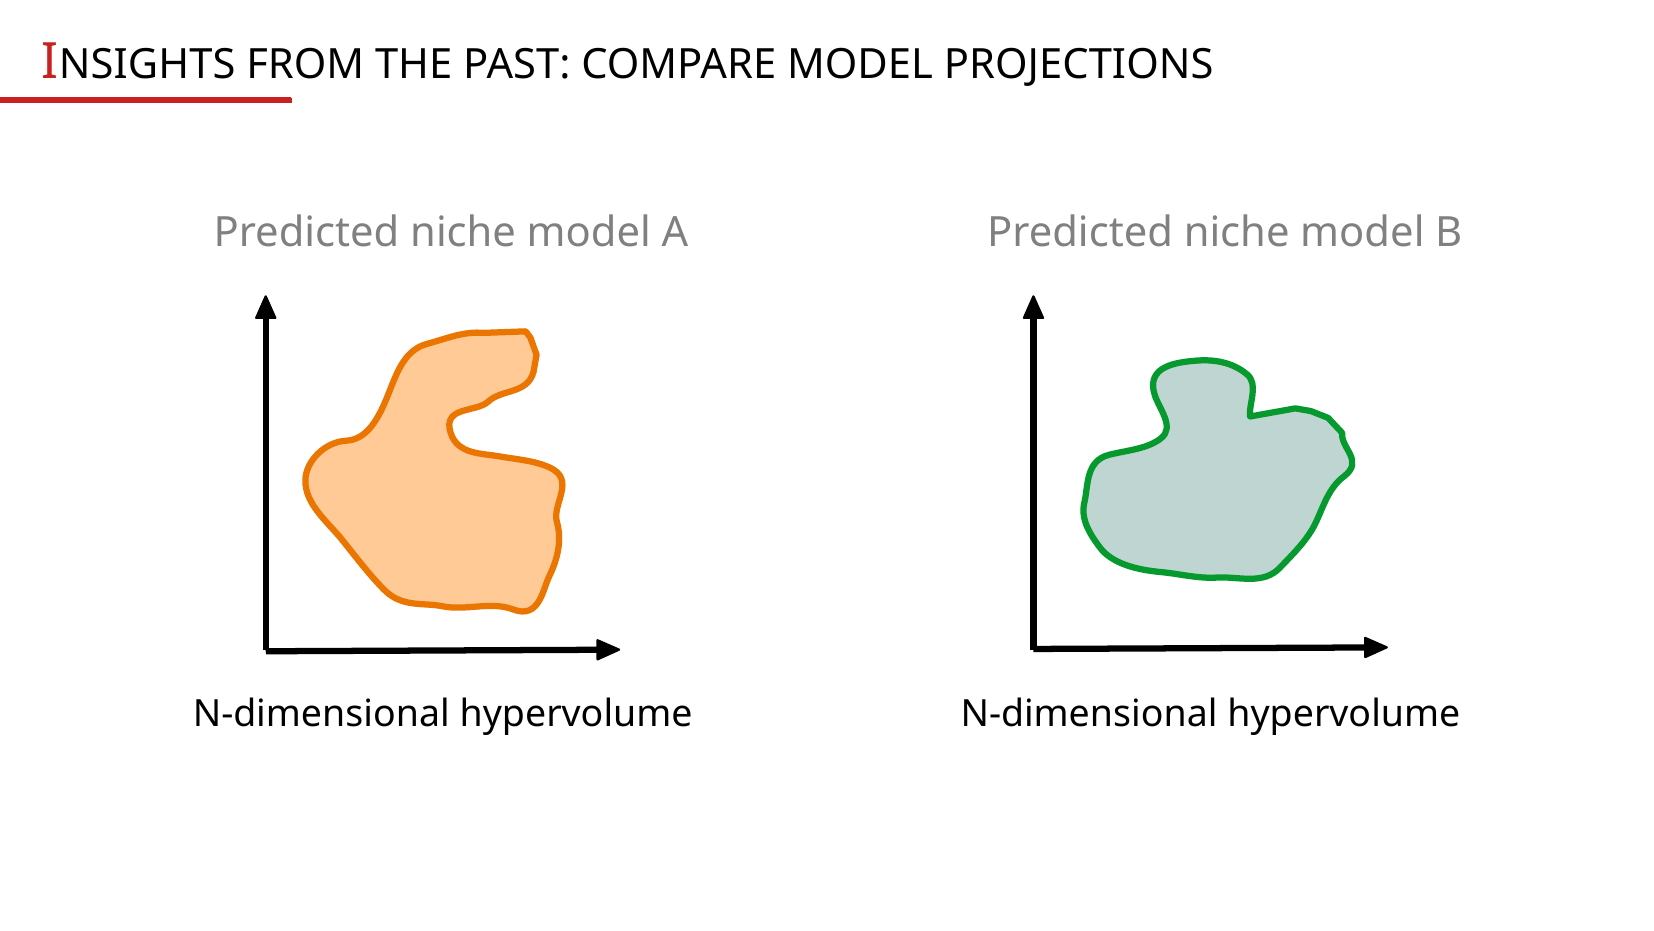

INSIGHTS FROM THE PAST: COMPARE MODEL PROJECTIONS
Predicted niche model A
Predicted niche model B
N-dimensional hypervolume
N-dimensional hypervolume